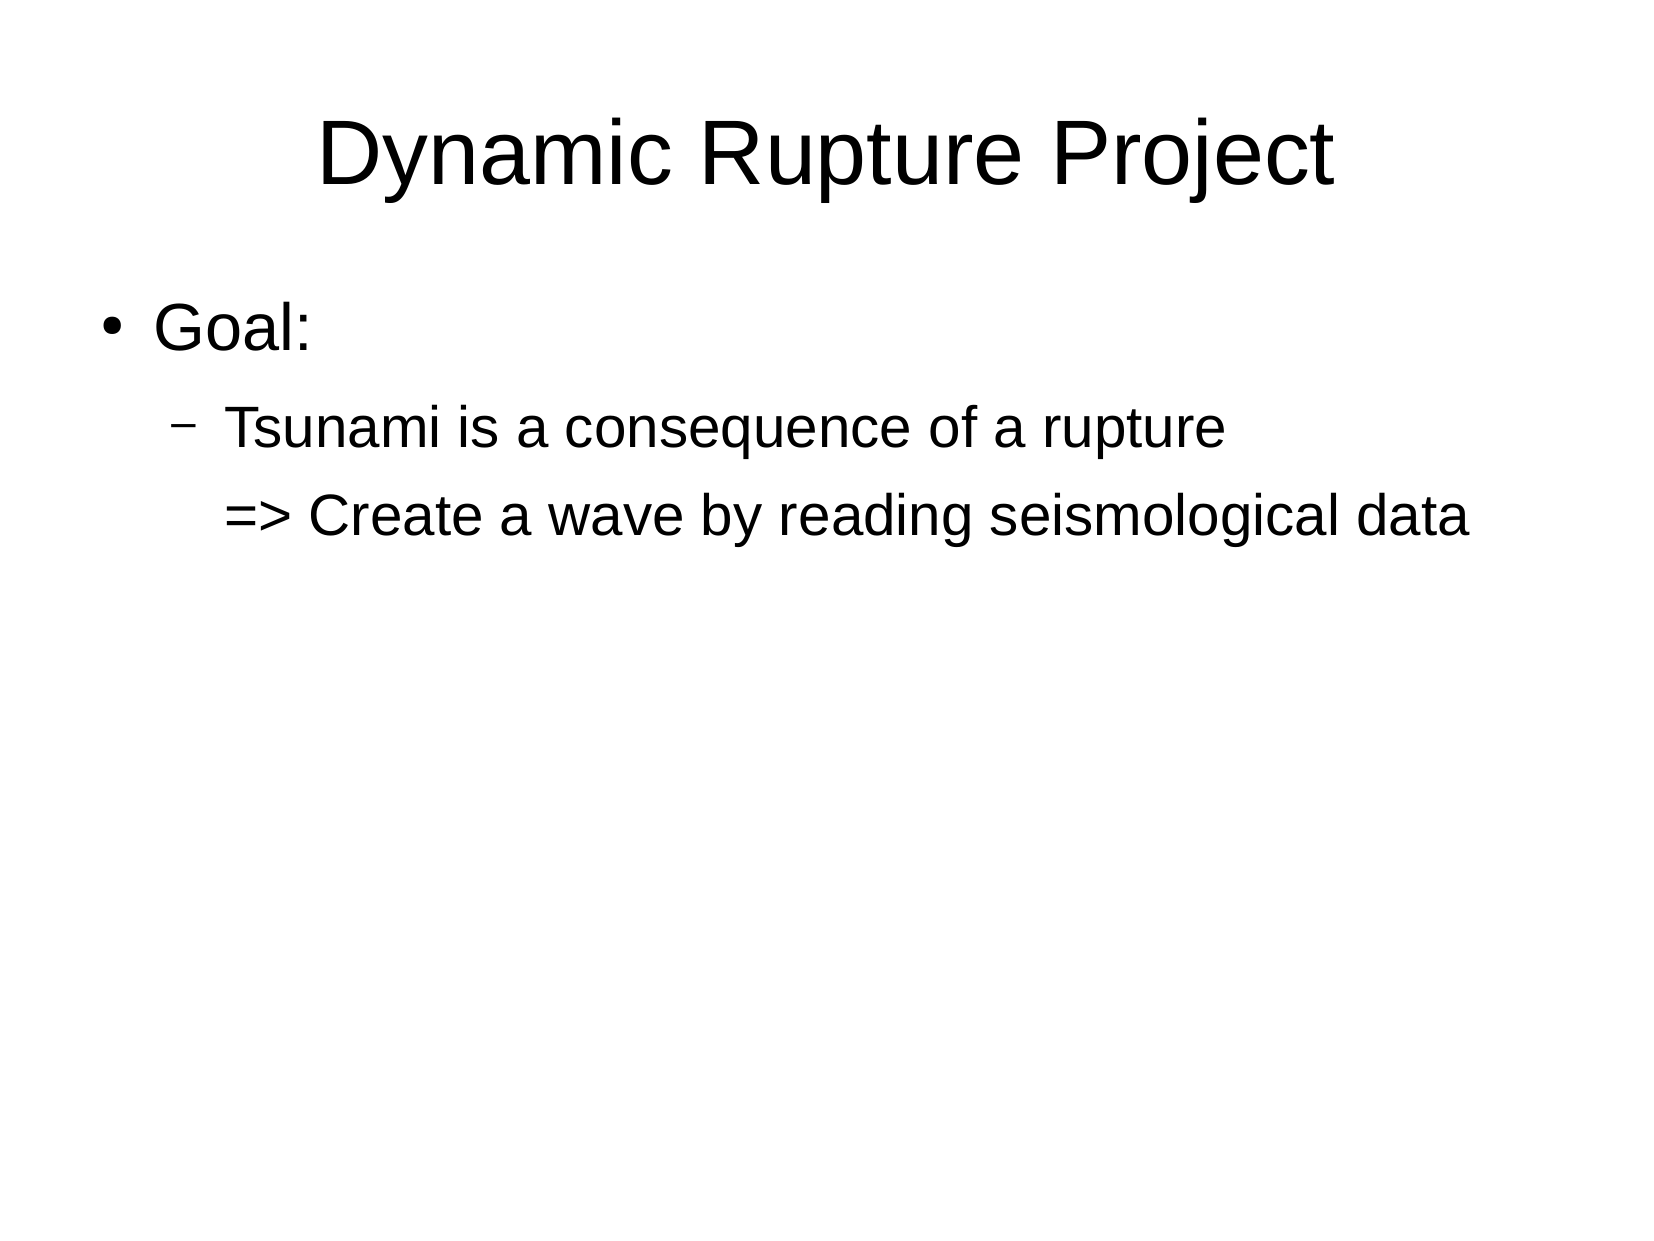

# Dynamic Rupture Project
Goal:
Tsunami is a consequence of a rupture
=> Create a wave by reading seismological data